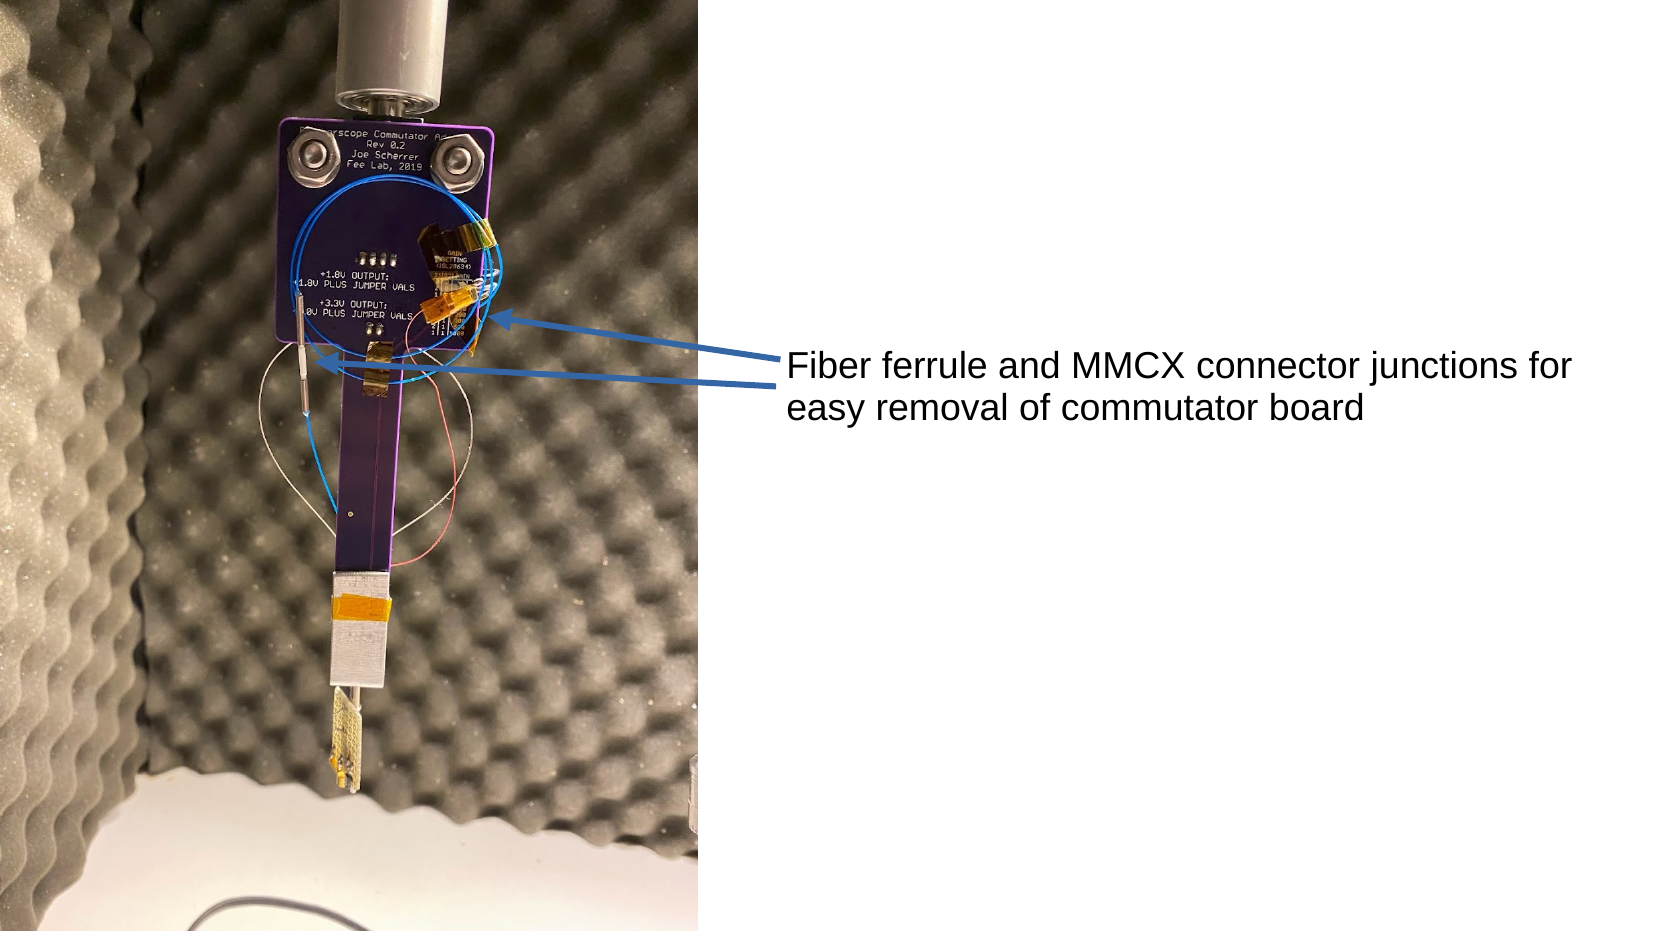

Fiber ferrule and MMCX connector junctions for easy removal of commutator board